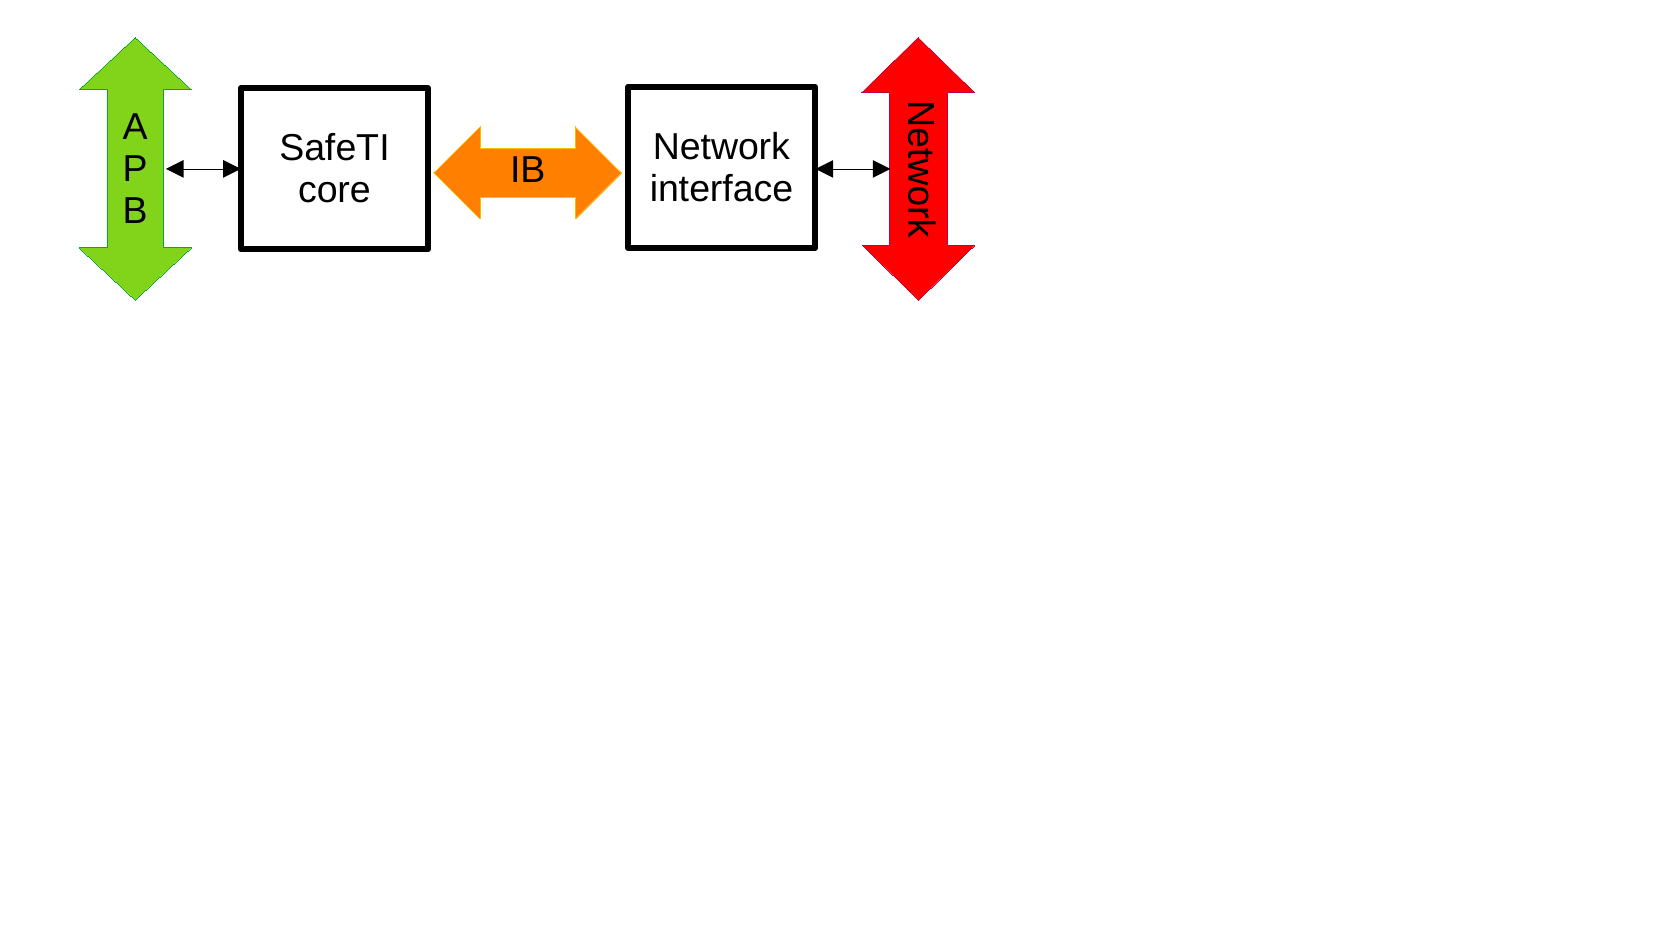

A
P
B
Network interface
SafeTI core
Network
IB